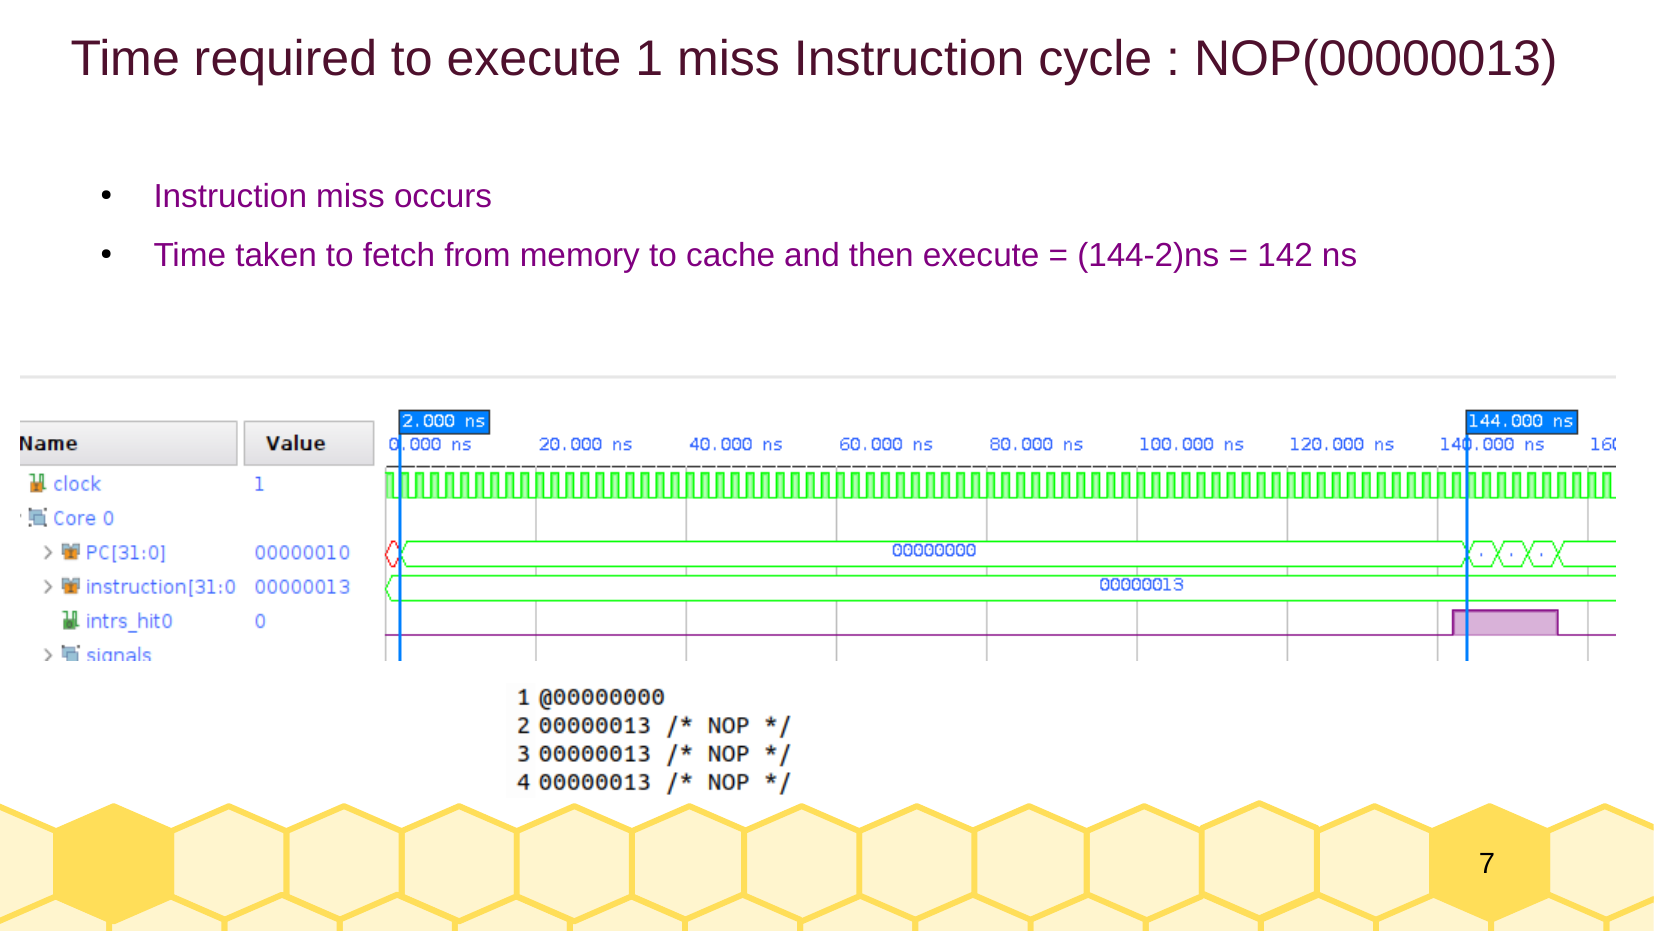

# Time required to execute 1 miss Instruction cycle : NOP(00000013)
Instruction miss occurs
Time taken to fetch from memory to cache and then execute = (144-2)ns = 142 ns